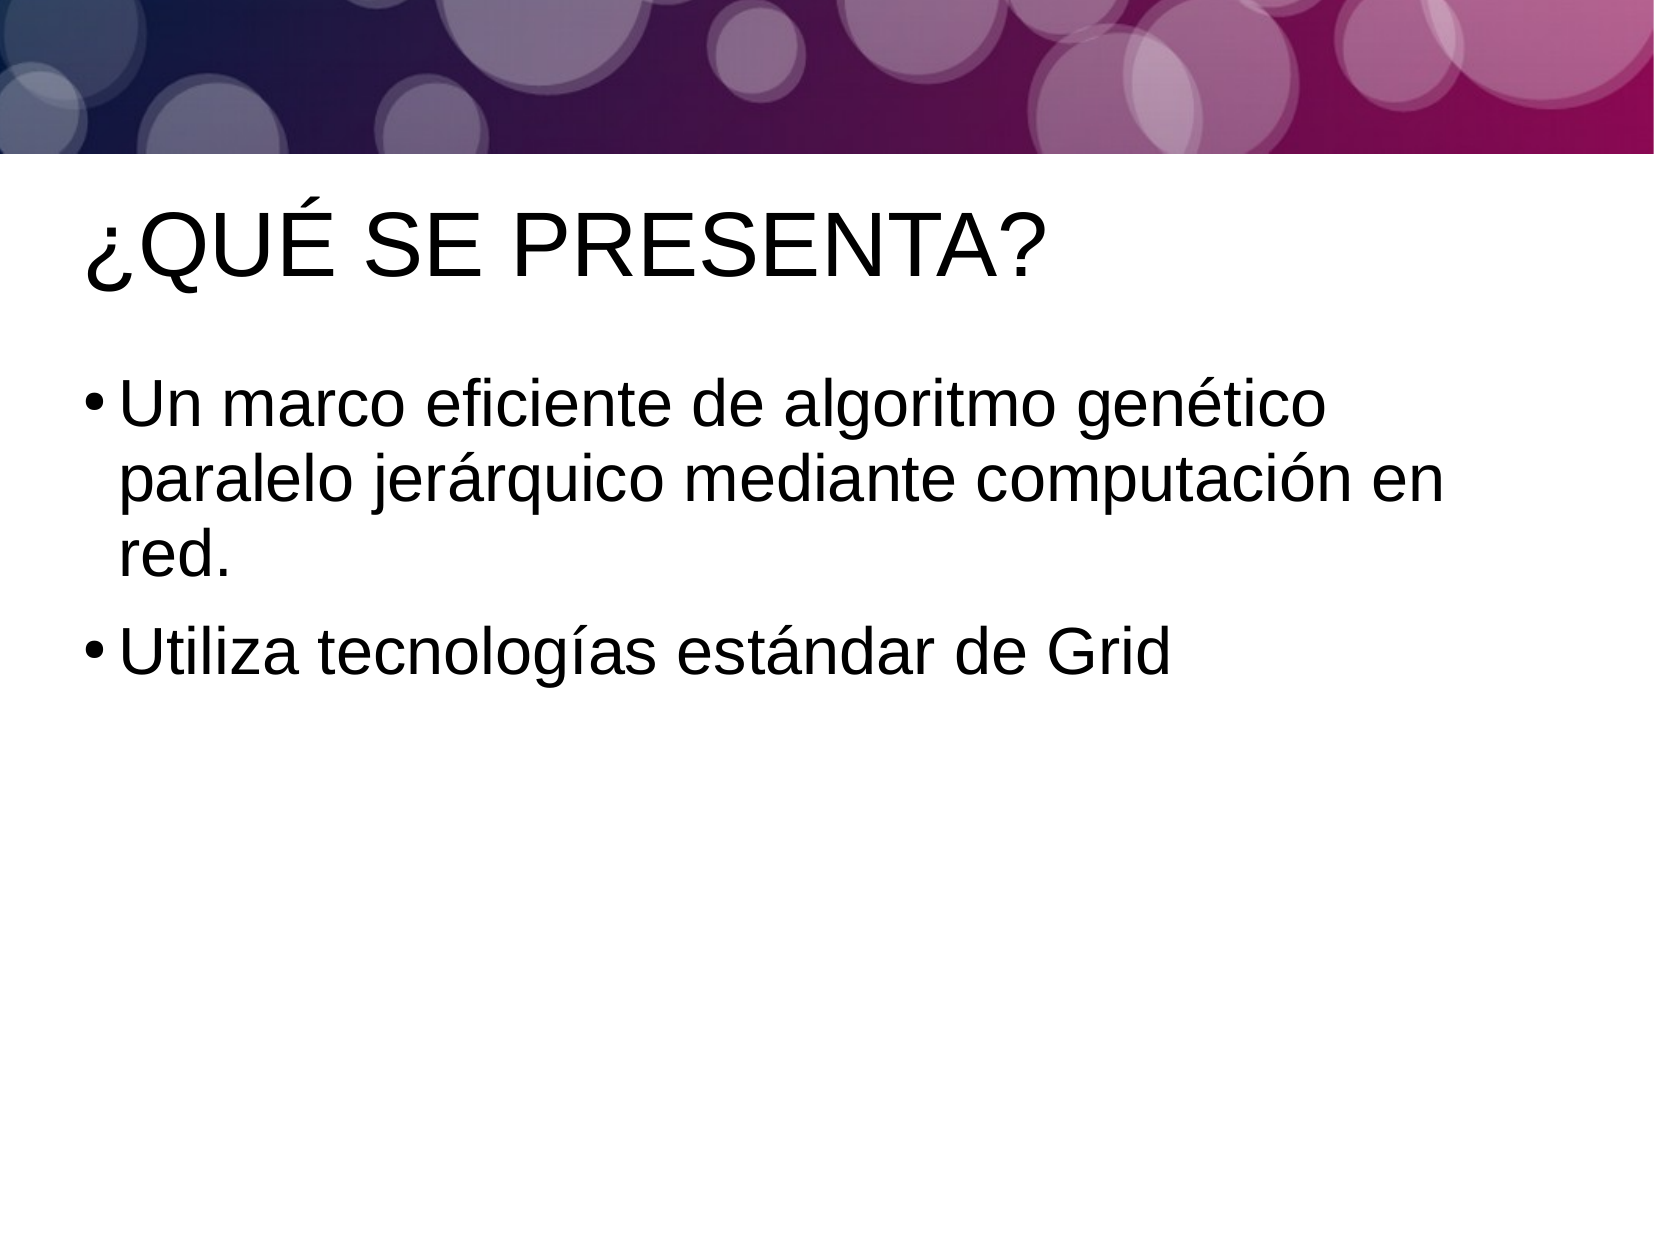

# ¿QUÉ SE PRESENTA?
Un marco eficiente de algoritmo genético paralelo jerárquico mediante computación en red.
Utiliza tecnologías estándar de Grid